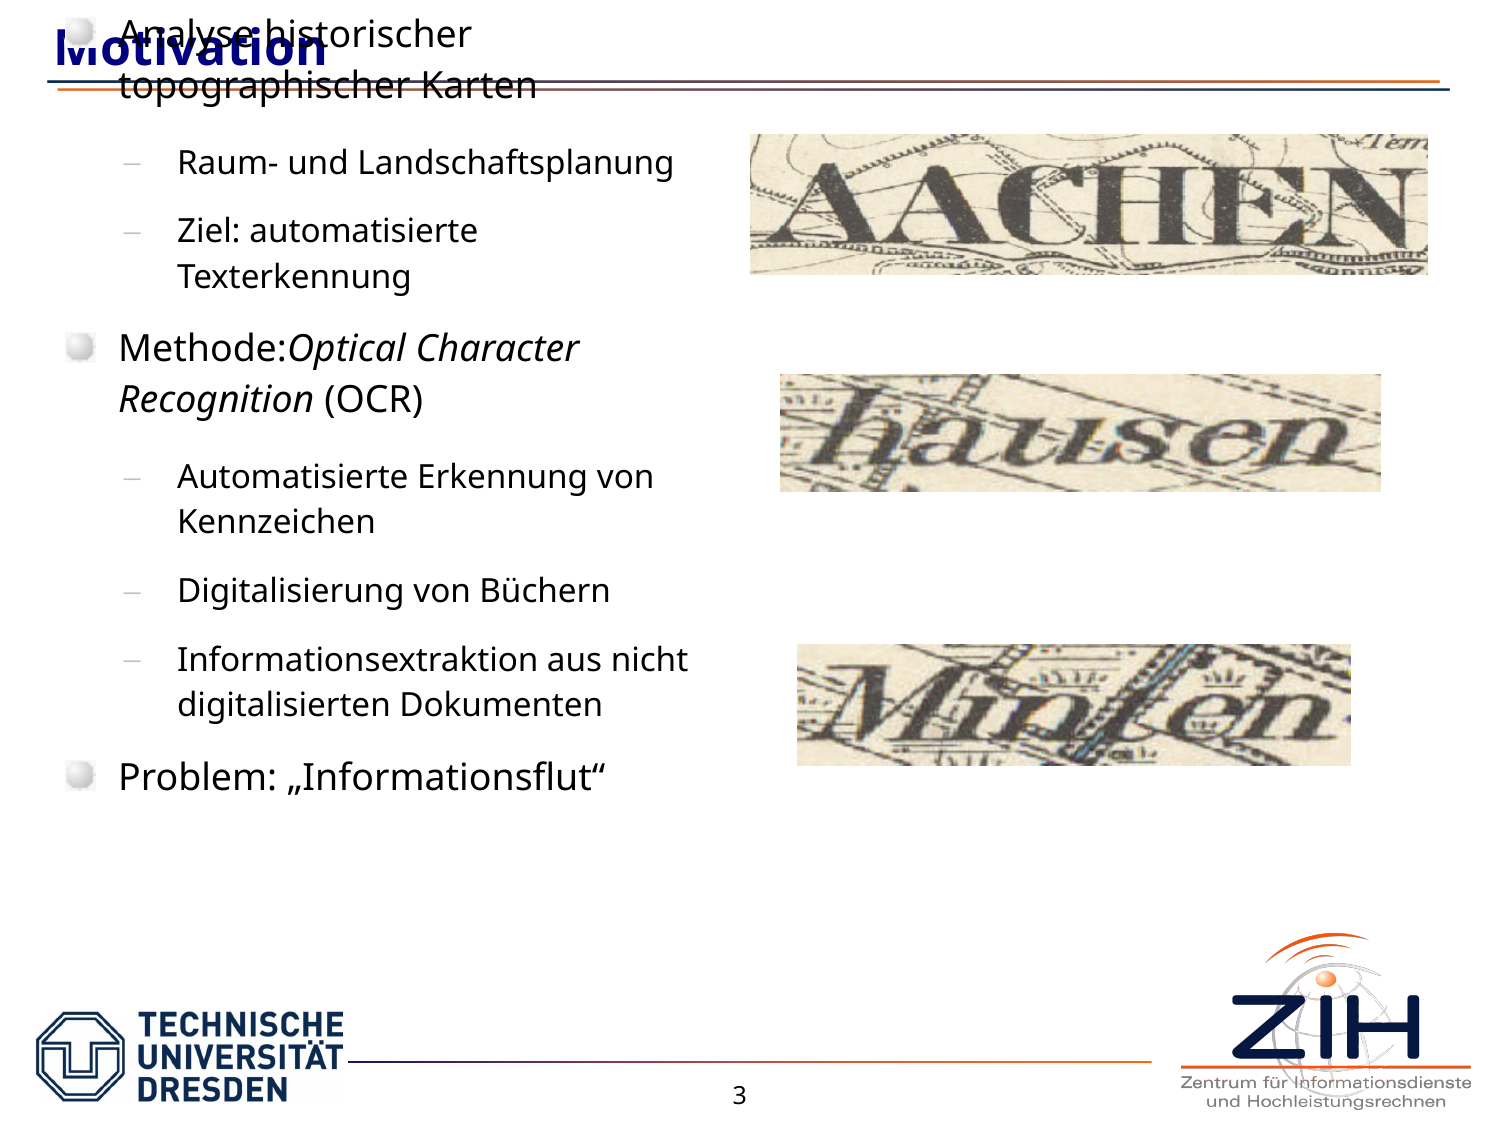

Analyse historischer topographischer Karten
Raum- und Landschaftsplanung
Ziel: automatisierte Texterkennung
Methode:Optical Character Recognition (OCR)
Automatisierte Erkennung von Kennzeichen
Digitalisierung von Büchern
Informationsextraktion aus nicht digitalisierten Dokumenten
Problem: „Informationsflut“
# Motivation
3